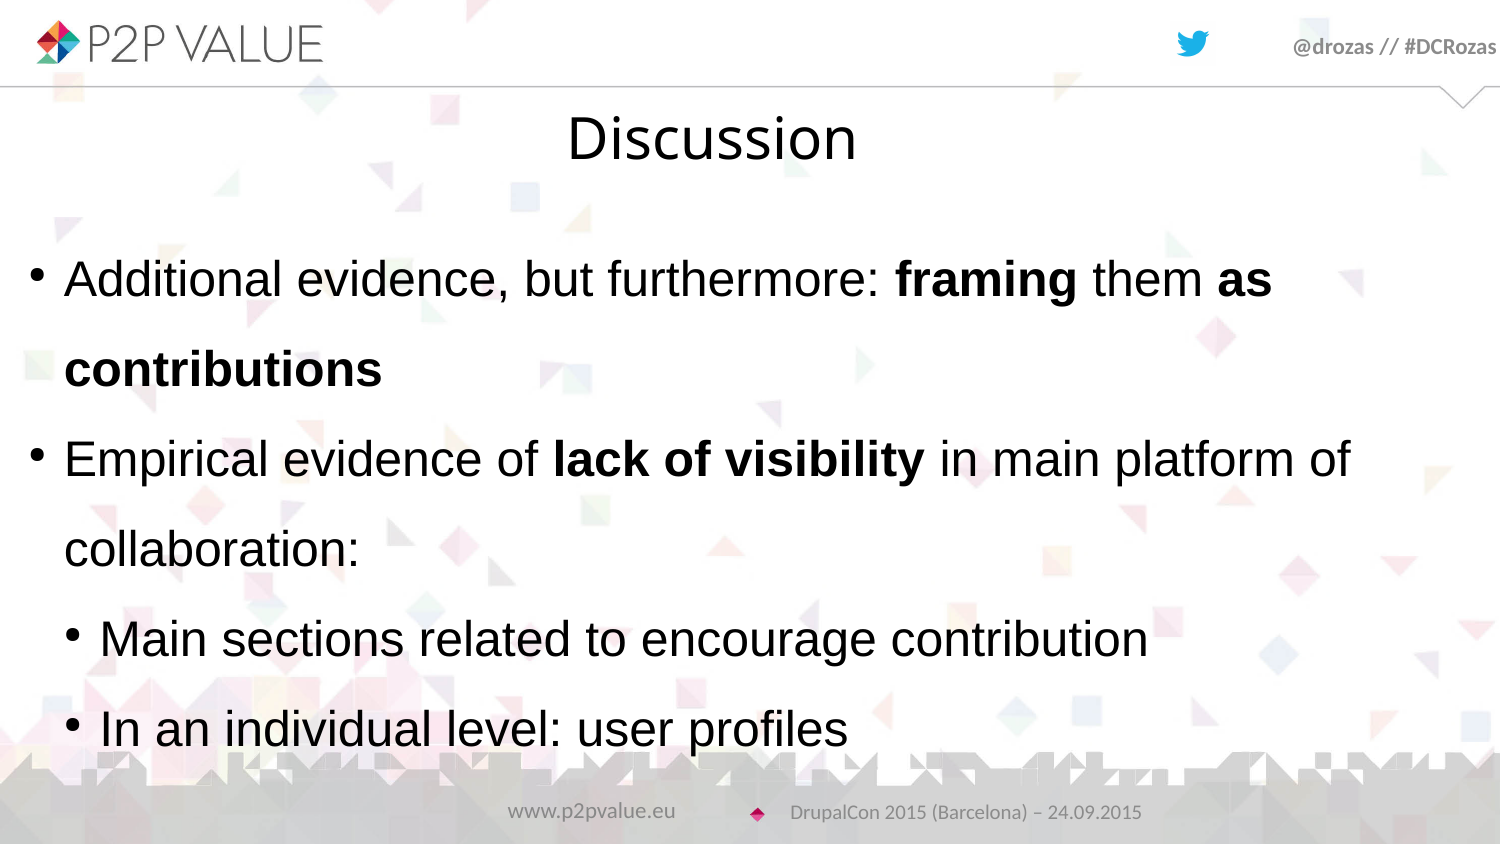

@drozas // #DCRozas
# Discussion
Additional evidence, but furthermore: framing them as contributions
Empirical evidence of lack of visibility in main platform of collaboration:
Main sections related to encourage contribution
In an individual level: user profiles
DrupalCon 2015 (Barcelona) – 24.09.2015
www.p2pvalue.eu